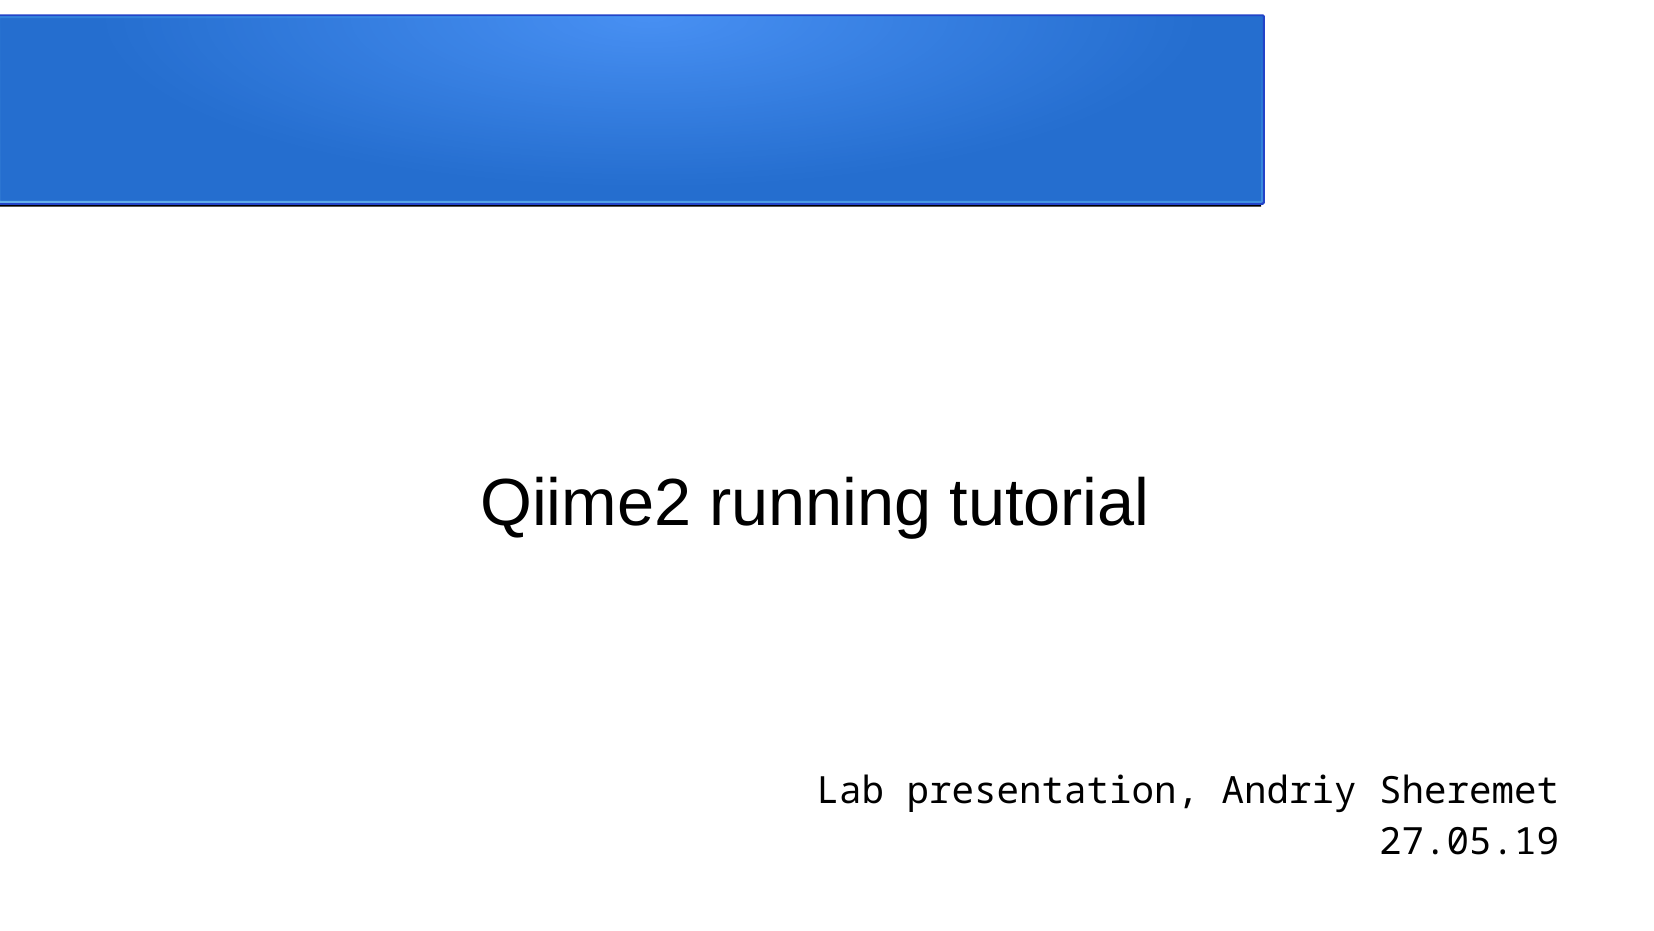

#
Qiime2 running tutorial
Lab presentation, Andriy Sheremet
27.05.19